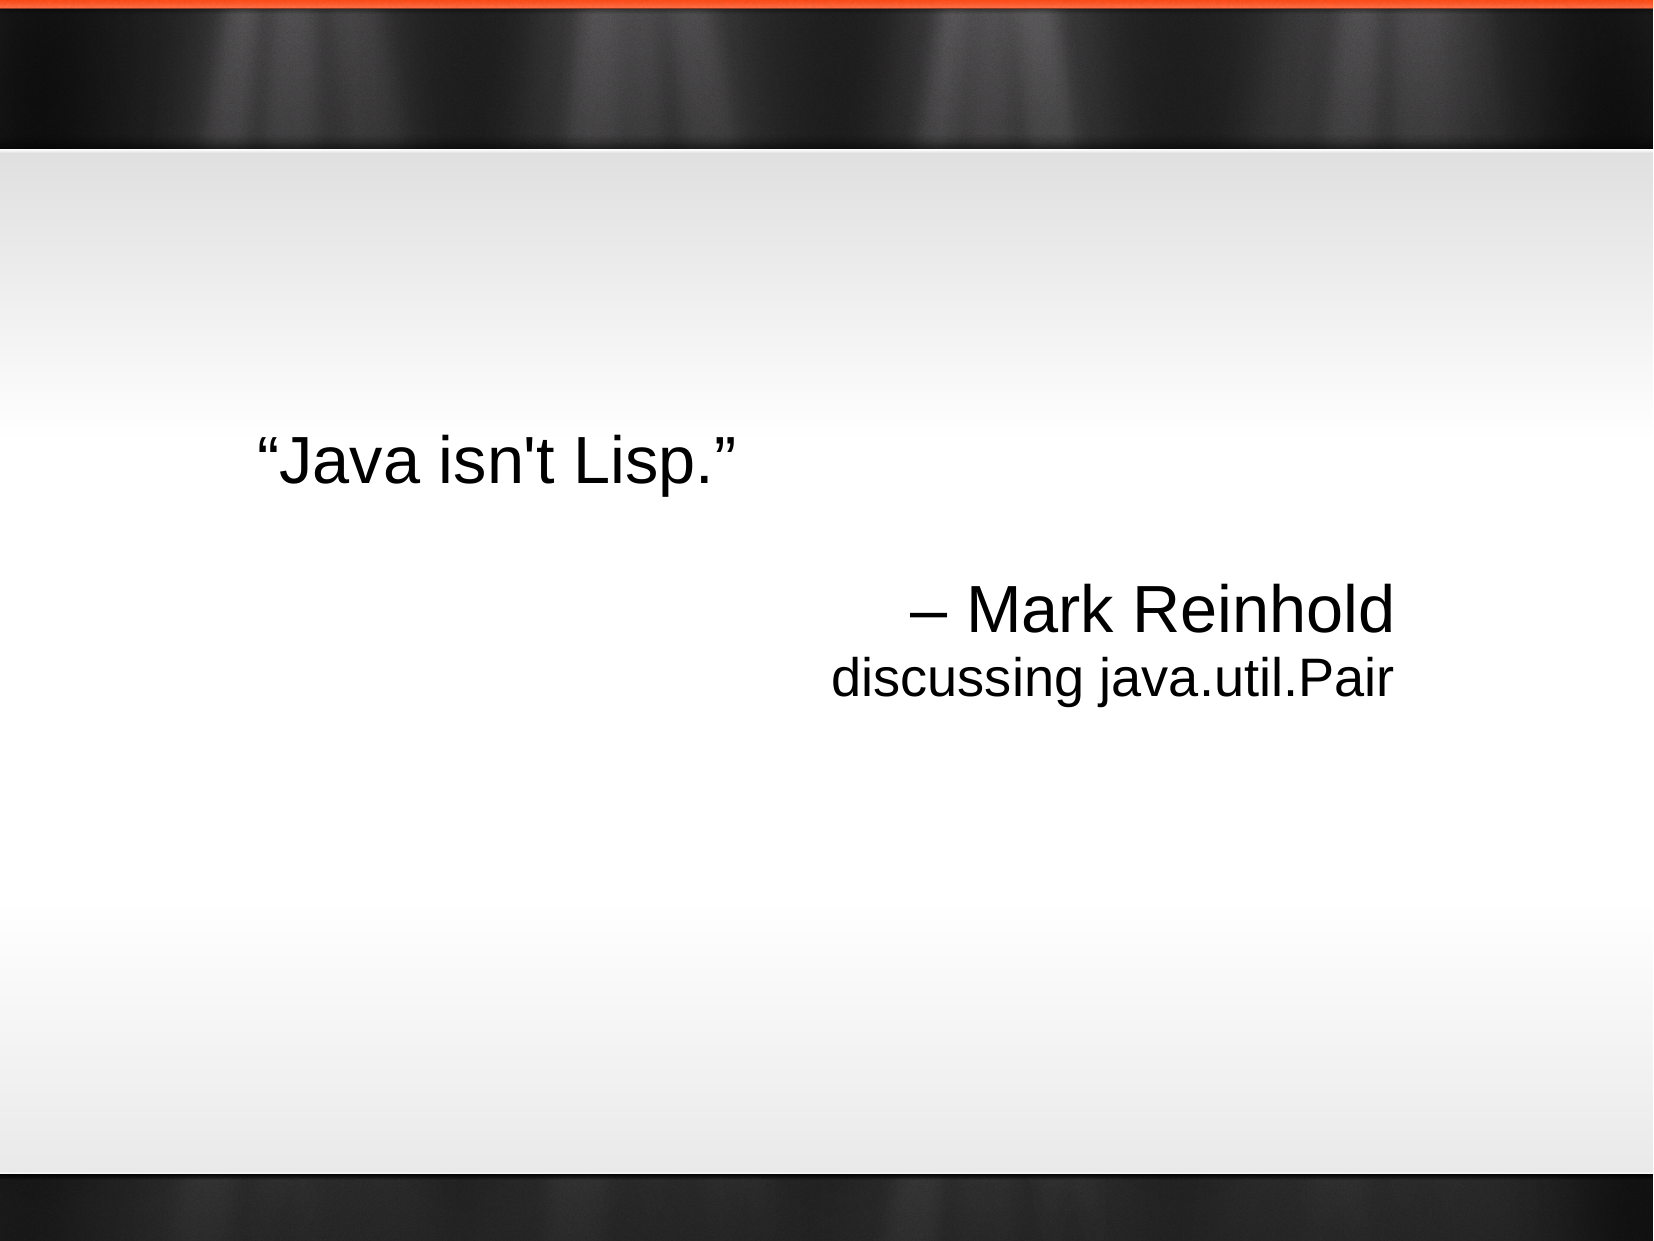

“Java isn't Lisp.”
– Mark Reinhold
discussing java.util.Pair